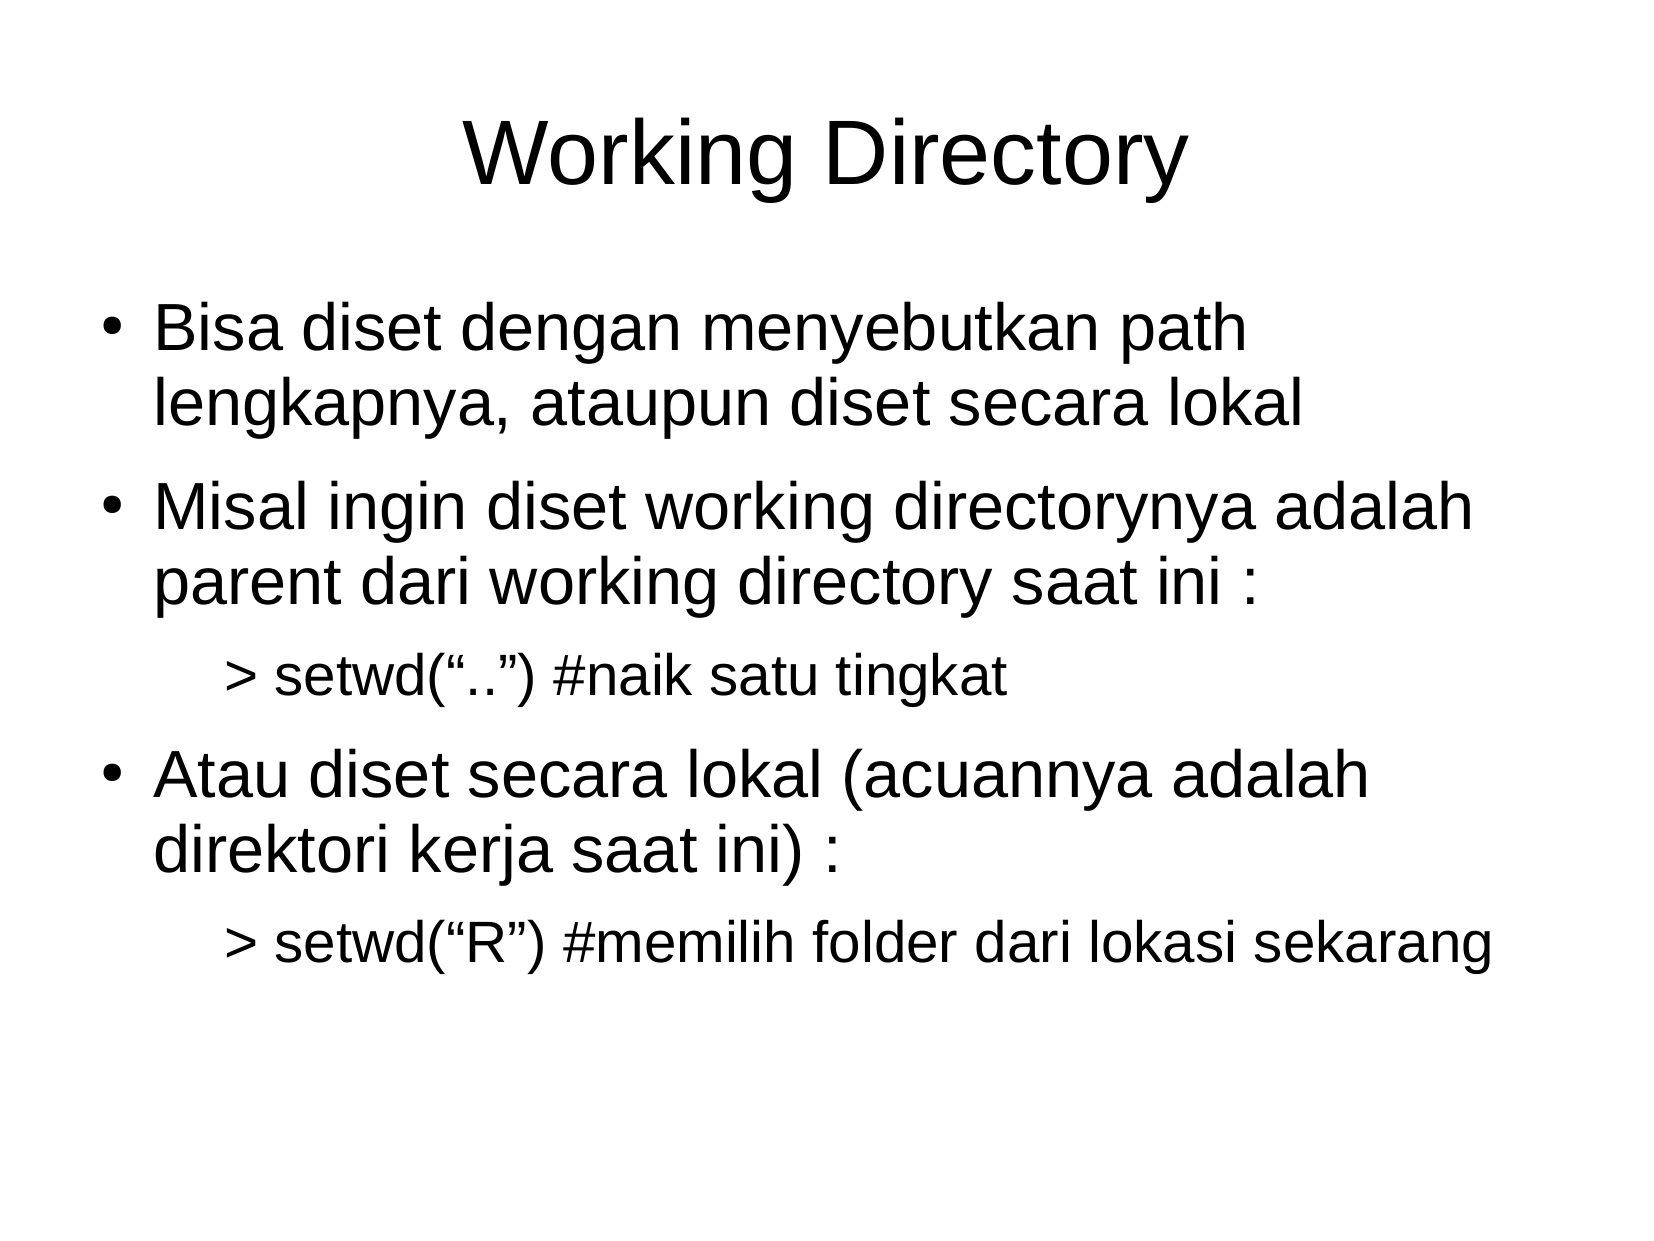

# Working Directory
Bisa diset dengan menyebutkan path lengkapnya, ataupun diset secara lokal
Misal ingin diset working directorynya adalah parent dari working directory saat ini :
> setwd(“..”) #naik satu tingkat
Atau diset secara lokal (acuannya adalah direktori kerja saat ini) :
> setwd(“R”) #memilih folder dari lokasi sekarang